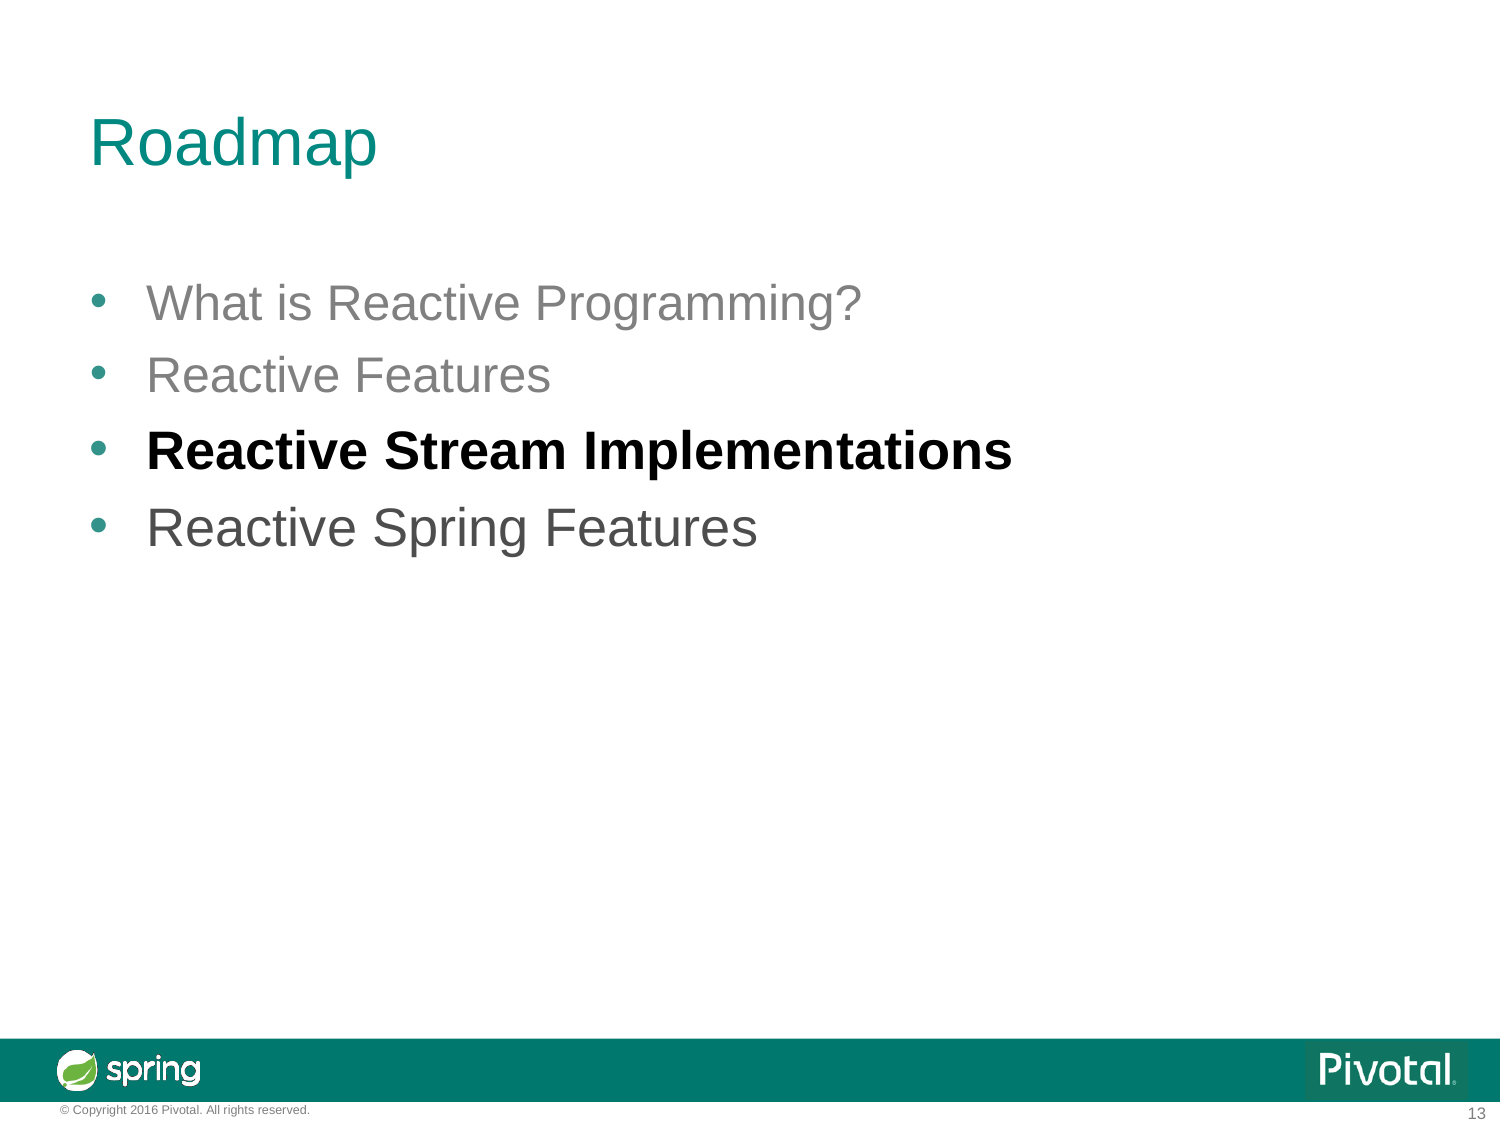

# Roadmap
What is Reactive Programming?
Reactive Features
Reactive Stream Implementations
Reactive Spring Features